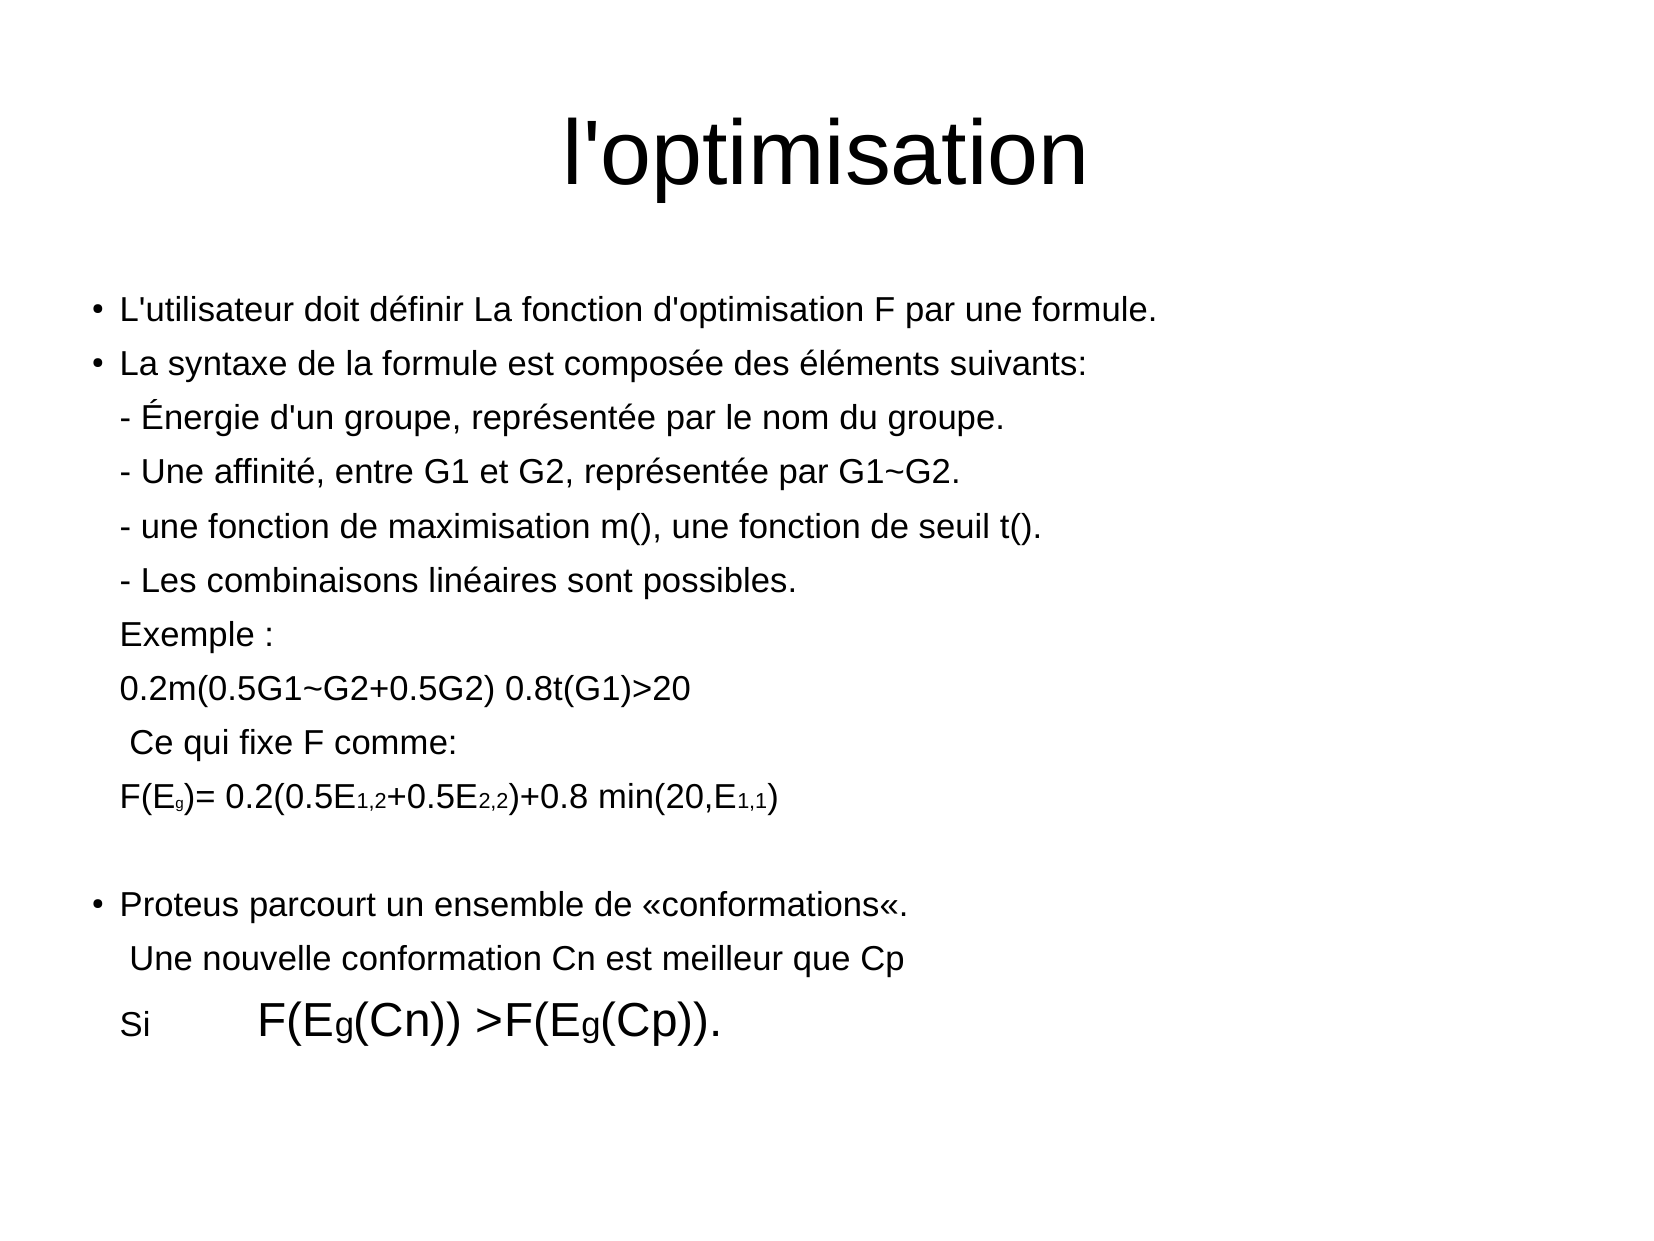

# l'optimisation
L'utilisateur doit définir La fonction d'optimisation F par une formule.
La syntaxe de la formule est composée des éléments suivants:
- Énergie d'un groupe, représentée par le nom du groupe.
- Une affinité, entre G1 et G2, représentée par G1~G2.
- une fonction de maximisation m(), une fonction de seuil t().
- Les combinaisons linéaires sont possibles.
Exemple :
0.2m(0.5G1~G2+0.5G2) 0.8t(G1)>20
 Ce qui fixe F comme:
F(Eg)= 0.2(0.5E1,2+0.5E2,2)+0.8 min(20,E1,1)
Proteus parcourt un ensemble de «conformations«.
 Une nouvelle conformation Cn est meilleur que Cp
Si F(Eg(Cn)) >F(Eg(Cp)).